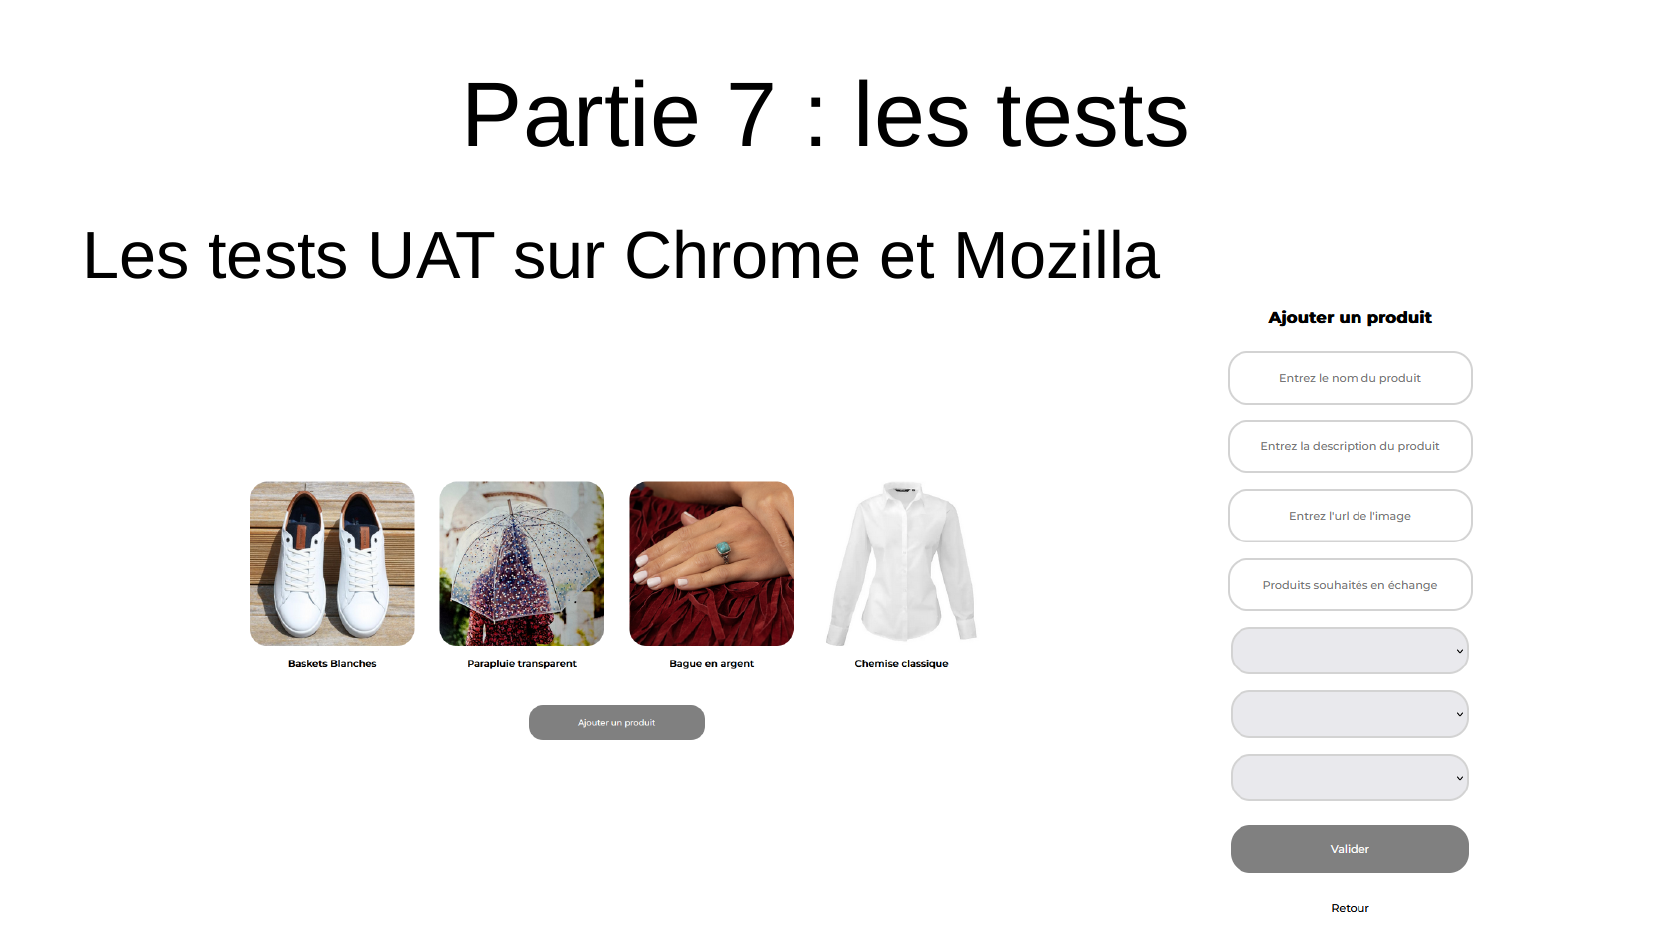

# Partie 7 : les tests
Les tests UAT sur Chrome et Mozilla